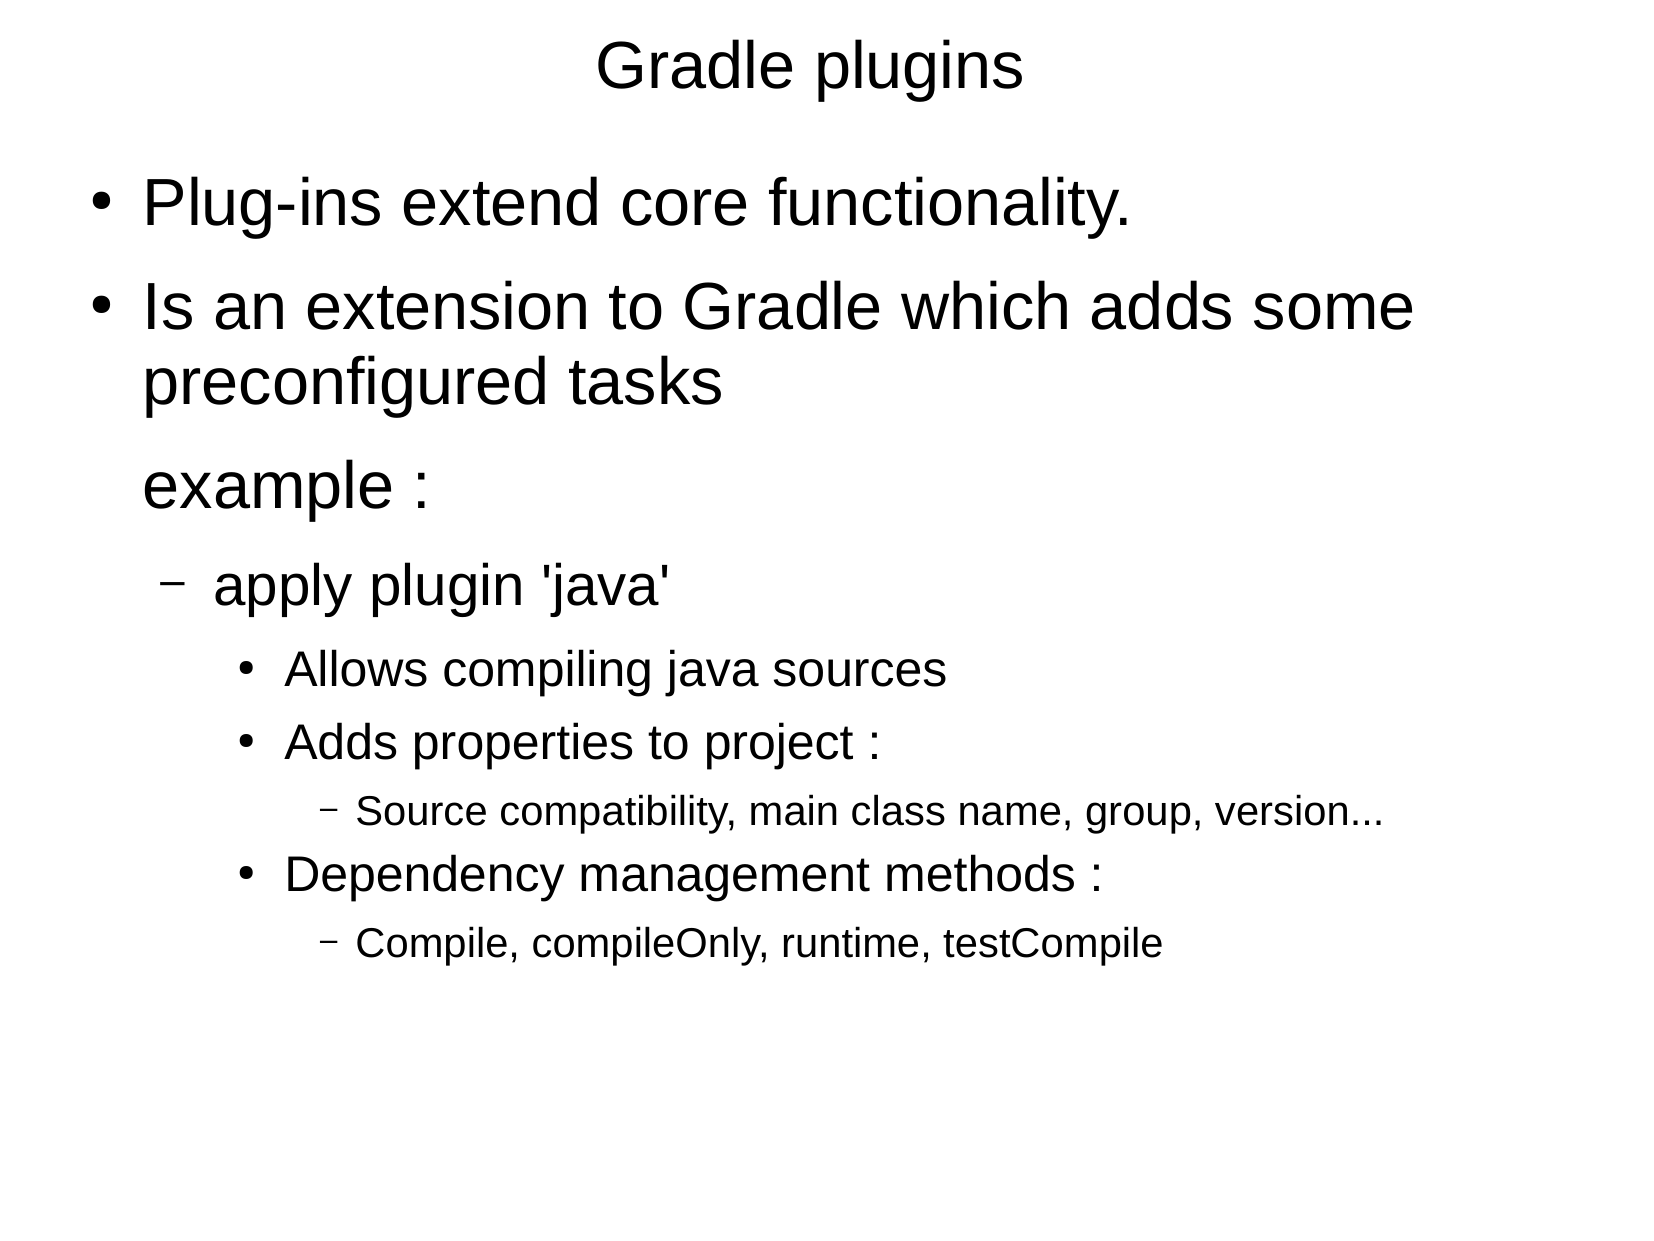

# Gradle plugins
Plug-ins extend core functionality.
Is an extension to Gradle which adds some preconfigured tasks
example :
apply plugin 'java'
Allows compiling java sources
Adds properties to project :
Source compatibility, main class name, group, version...
Dependency management methods :
Compile, compileOnly, runtime, testCompile